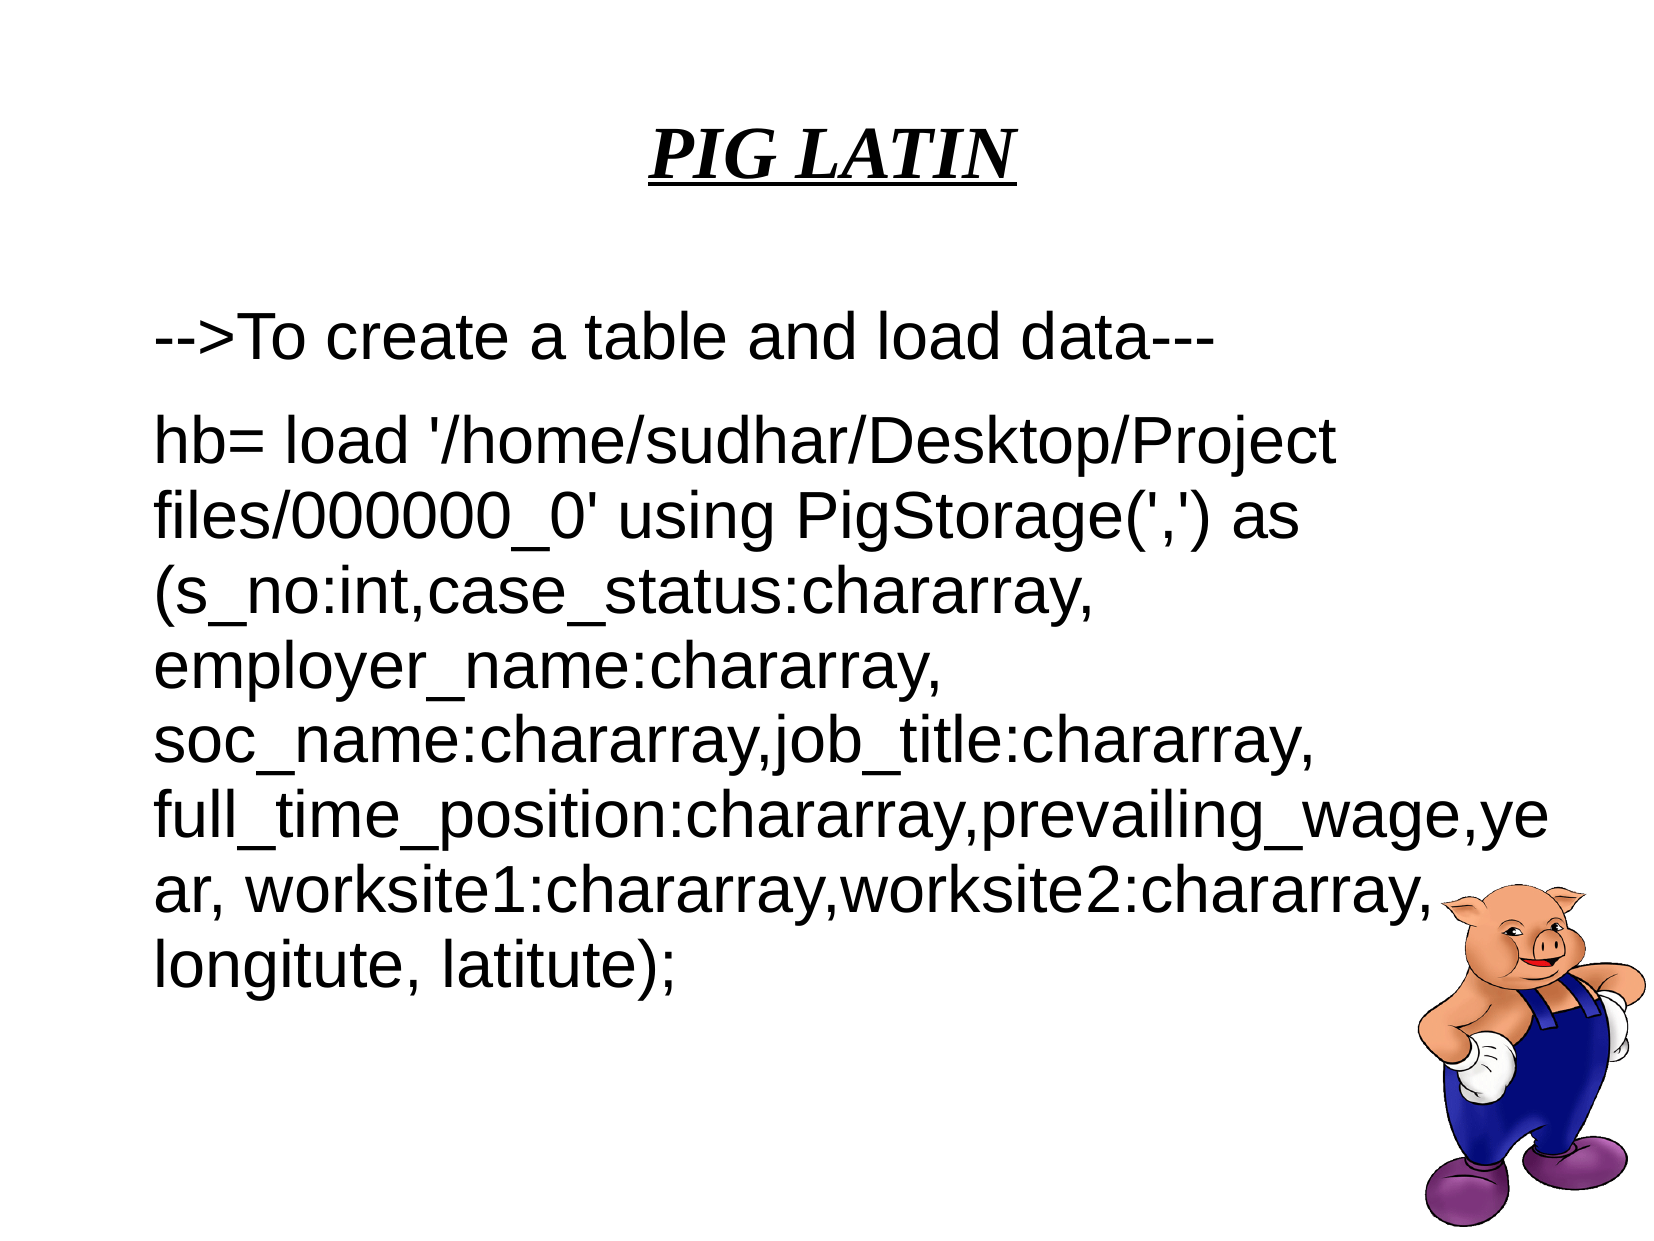

# PIG LATIN
-->To create a table and load data---
hb= load '/home/sudhar/Desktop/Project files/000000_0' using PigStorage(',') as (s_no:int,case_status:chararray, employer_name:chararray, soc_name:chararray,job_title:chararray, full_time_position:chararray,prevailing_wage,year, worksite1:chararray,worksite2:chararray, longitute, latitute);